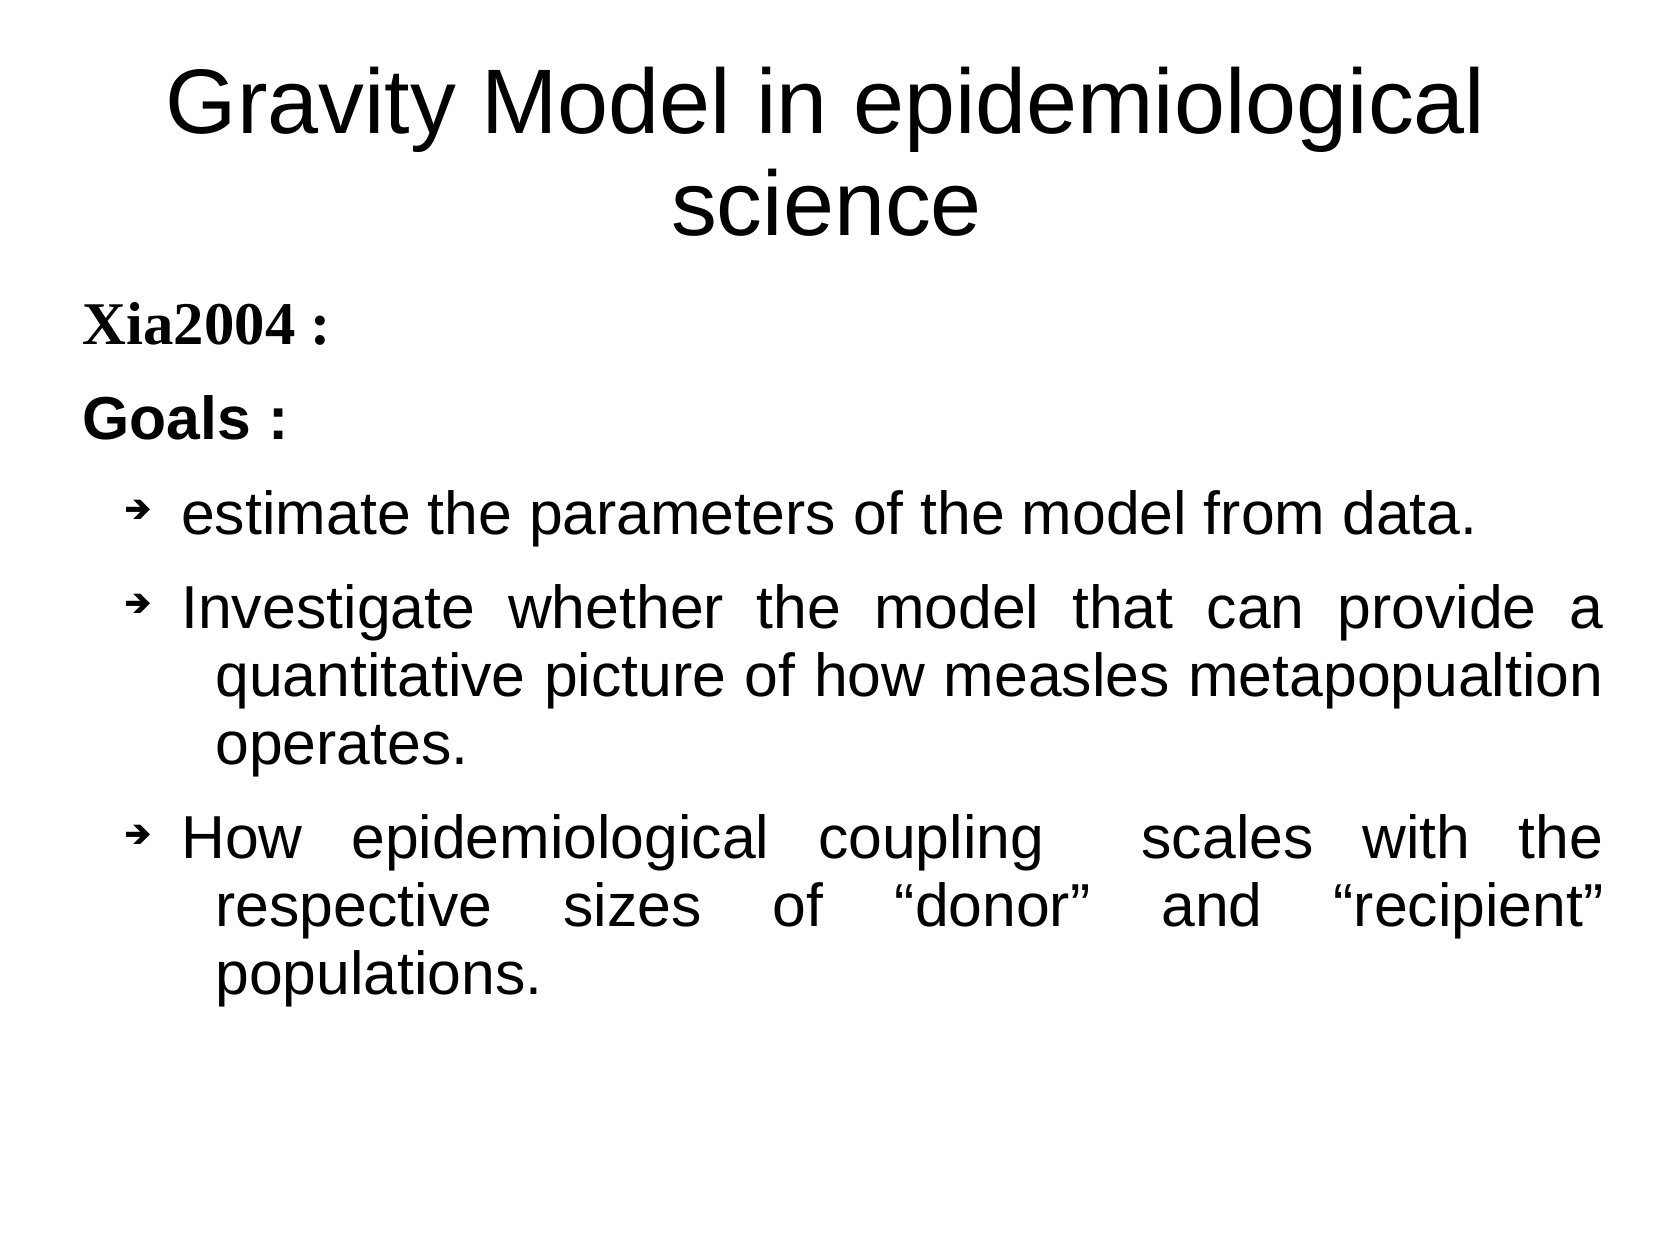

# Gravity Model in epidemiological science
Xia2004 :
Goals :
estimate the parameters of the model from data.
Investigate whether the model that can provide a quantitative picture of how measles metapopualtion operates.
How epidemiological coupling scales with the respective sizes of “donor” and “recipient” populations.